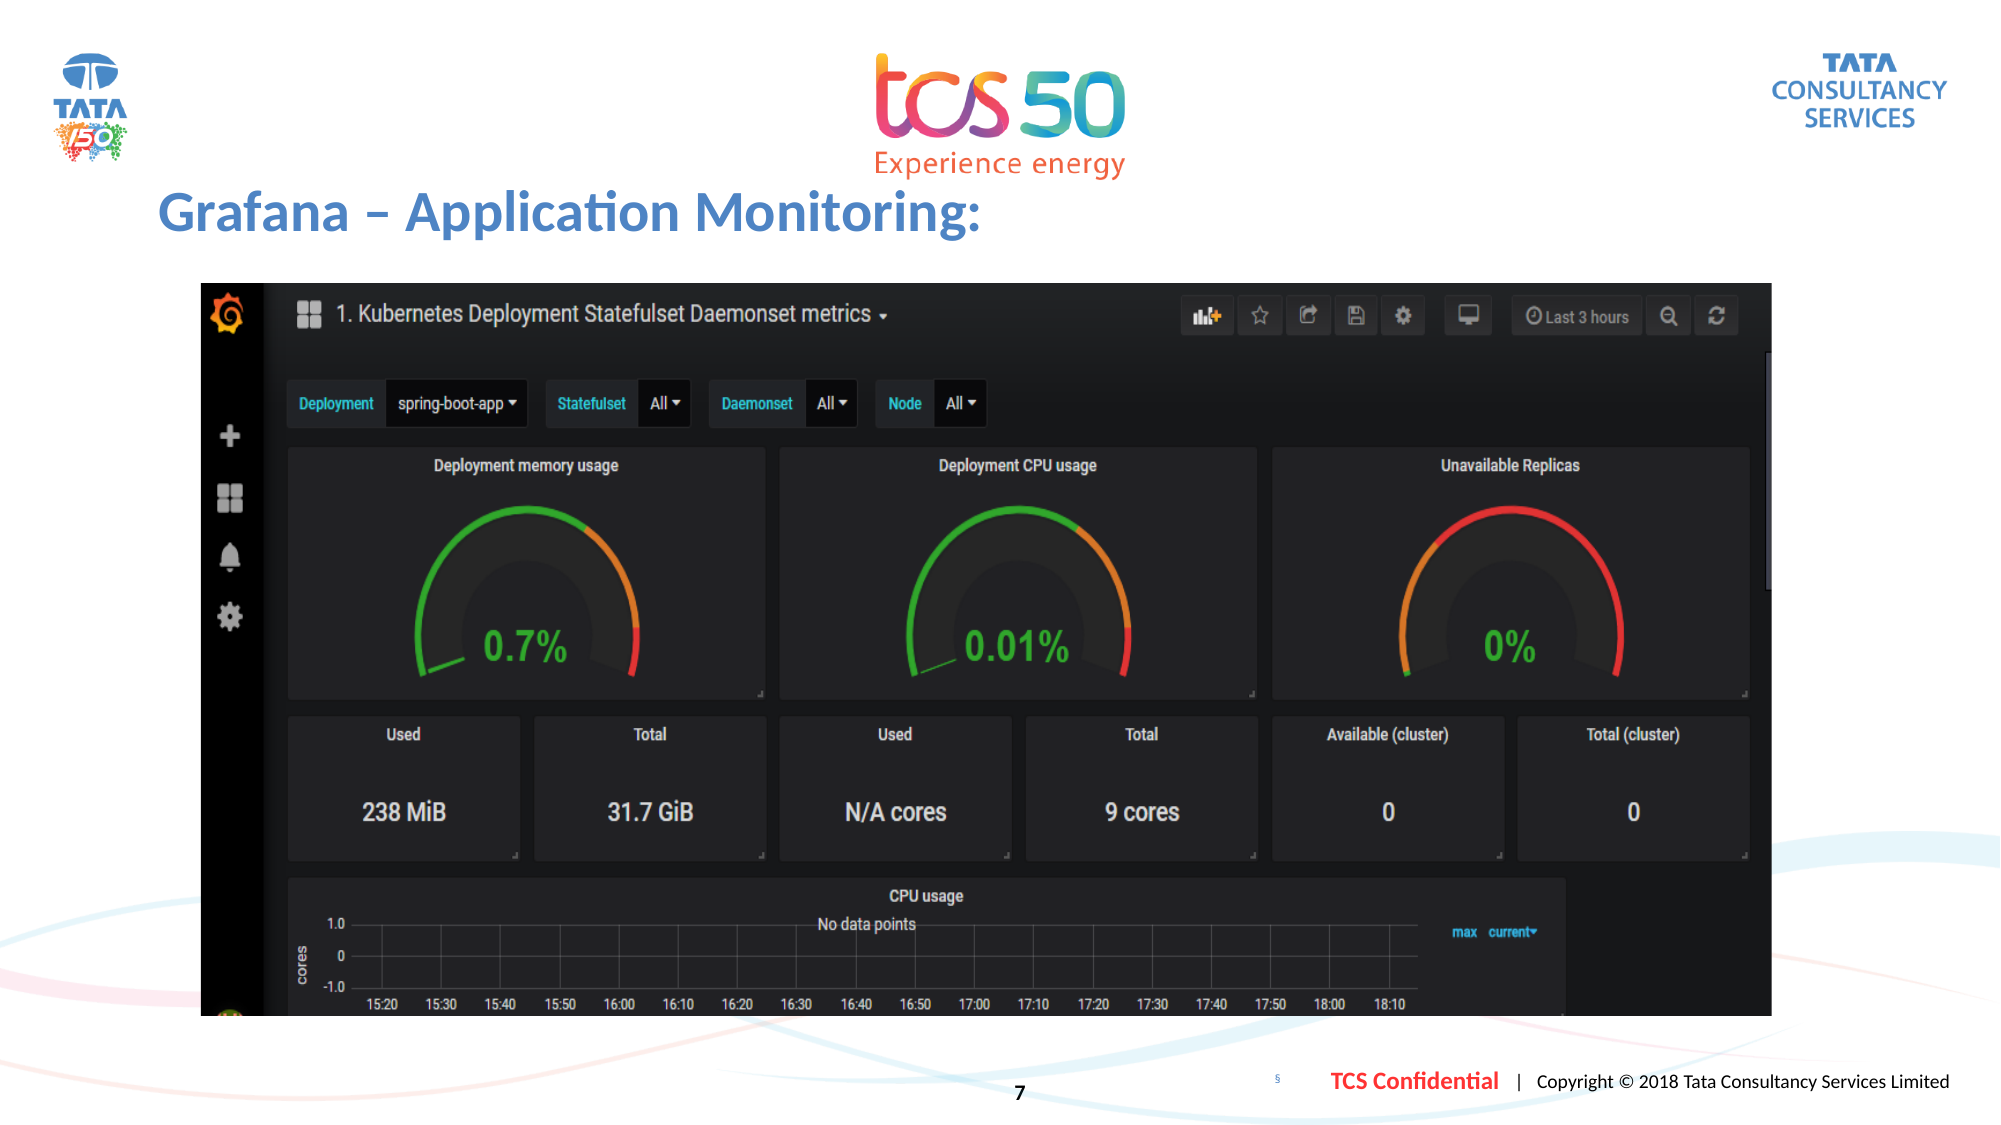

# Grafana – Application Monitoring:
TCS Confidential